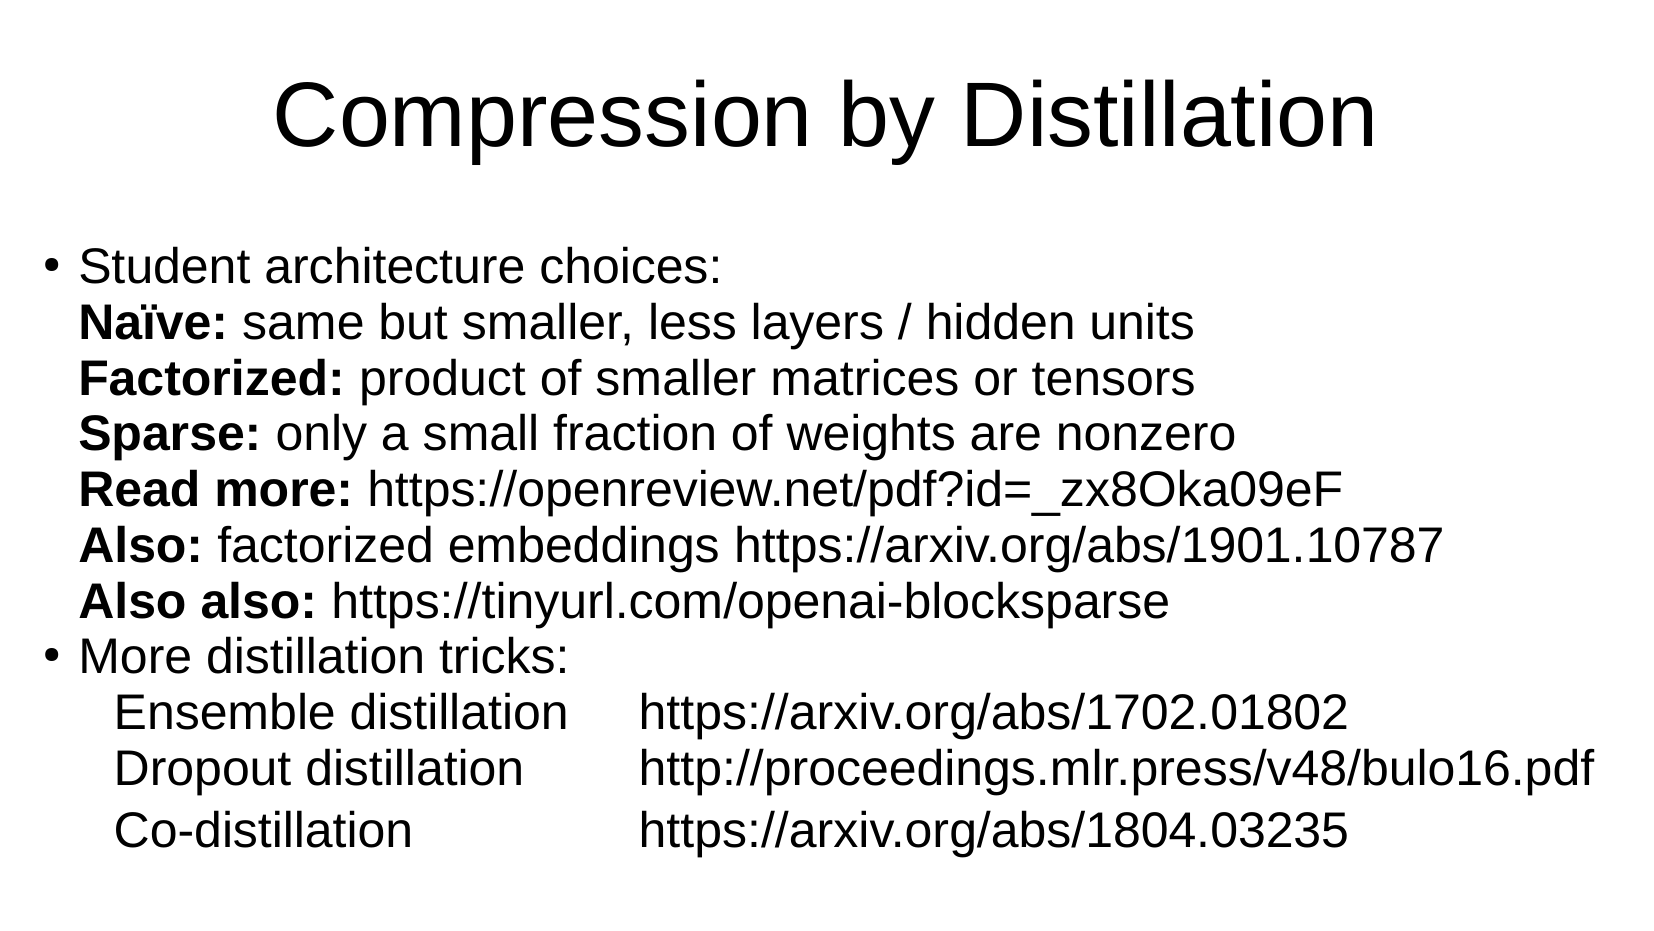

# Compression by Distillation
Student architecture choices:
Naïve: same but smaller, less layers / hidden units
Factorized: product of smaller matrices or tensors
Sparse: only a small fraction of weights are nonzero
Read more: https://openreview.net/pdf?id=_zx8Oka09eF
Also: factorized embeddings https://arxiv.org/abs/1901.10787
Also also: https://tinyurl.com/openai-blocksparse
More distillation tricks:
Ensemble distillation	https://arxiv.org/abs/1702.01802
Dropout distillation		http://proceedings.mlr.press/v48/bulo16.pdf
Co-distillation				https://arxiv.org/abs/1804.03235